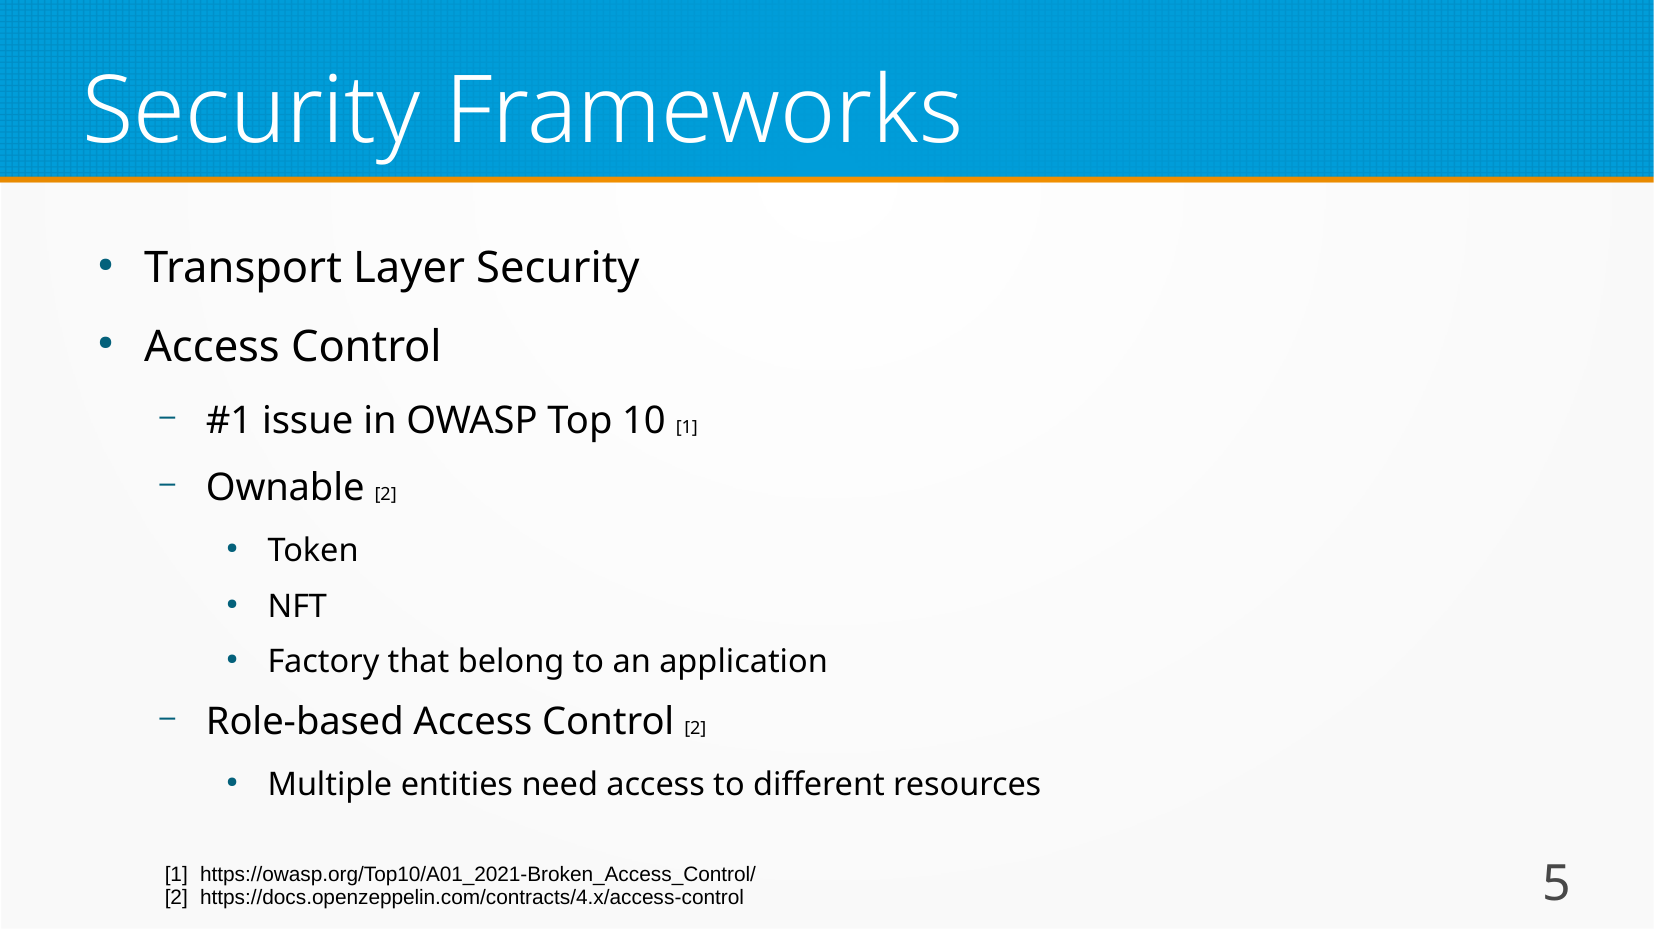

# Security Frameworks
Transport Layer Security
Access Control
#1 issue in OWASP Top 10 [1]
Ownable [2]
Token
NFT
Factory that belong to an application
Role-based Access Control [2]
Multiple entities need access to different resources
5
https://owasp.org/Top10/A01_2021-Broken_Access_Control/
https://docs.openzeppelin.com/contracts/4.x/access-control